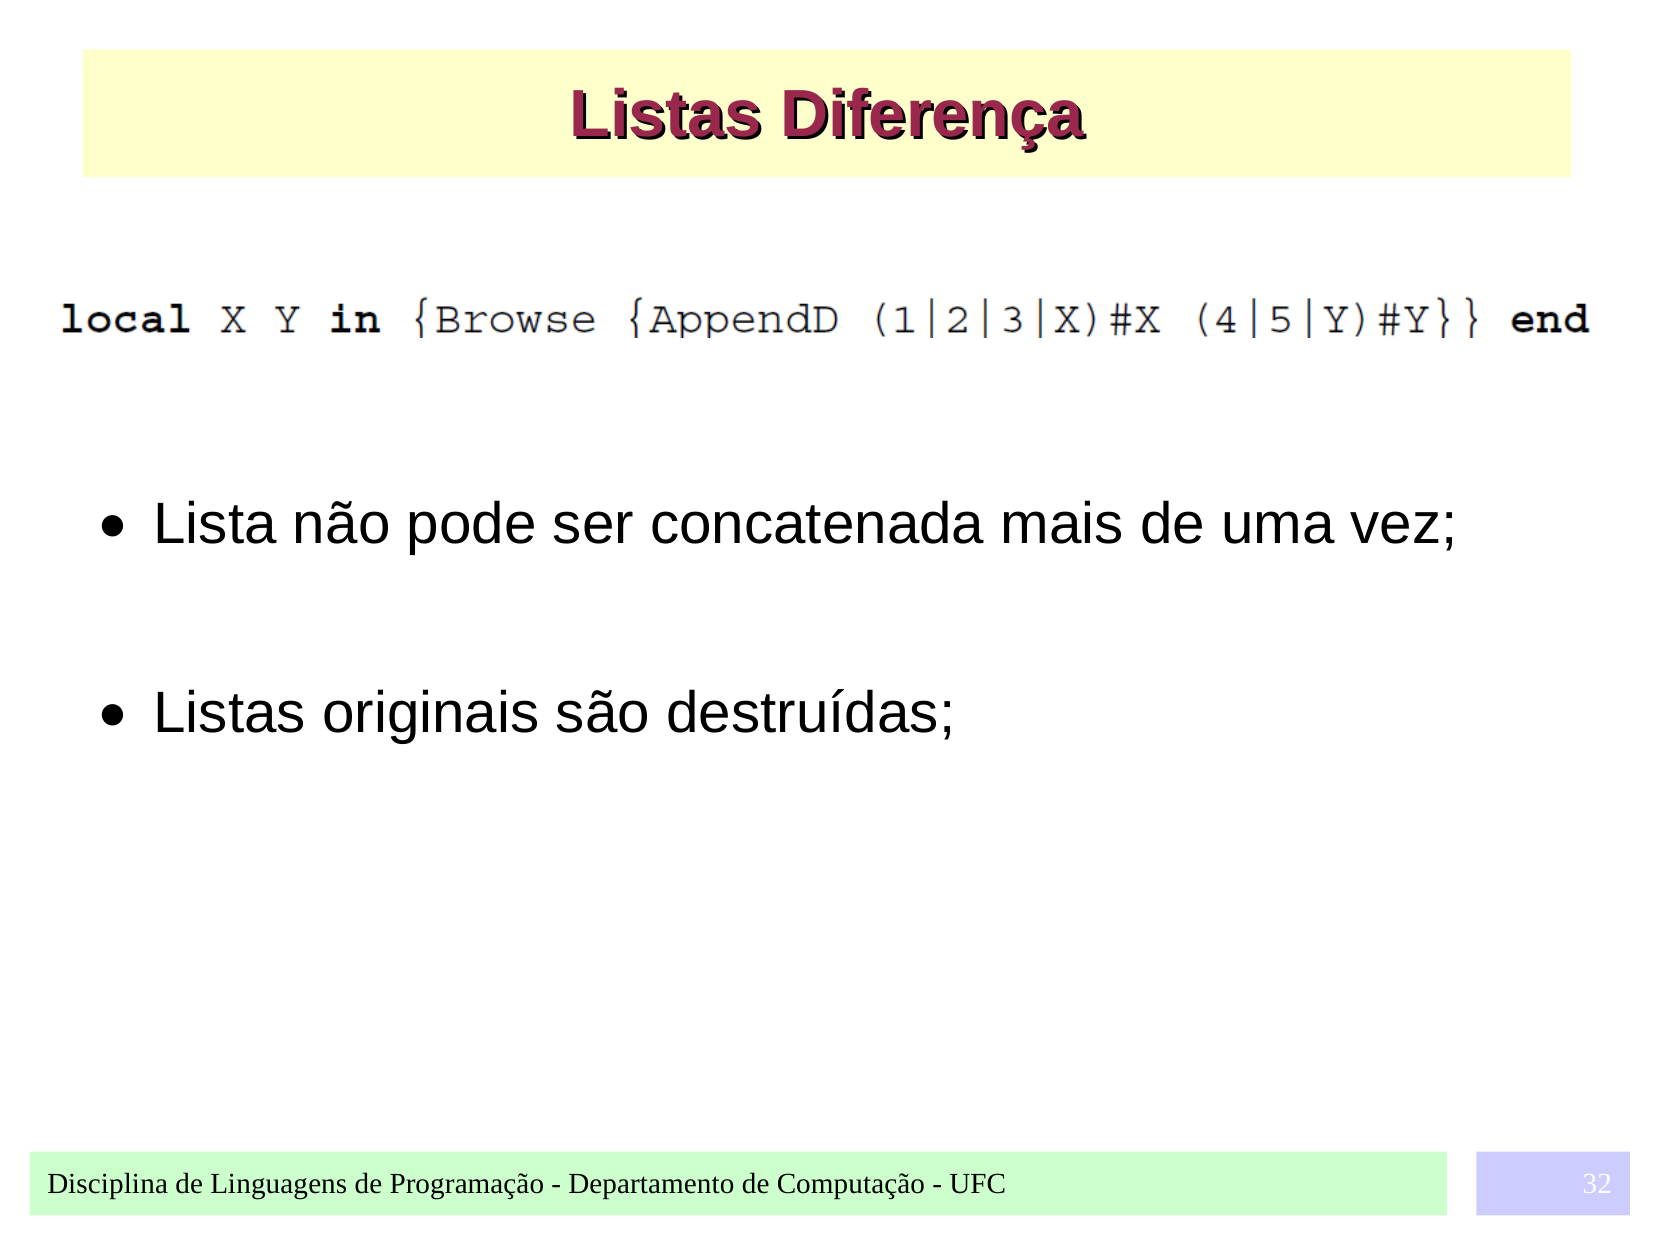

# Listas Diferença
Lista não pode ser concatenada mais de uma vez;
Listas originais são destruídas;
Disciplina de Linguagens de Programação - Departamento de Computação - UFC
32